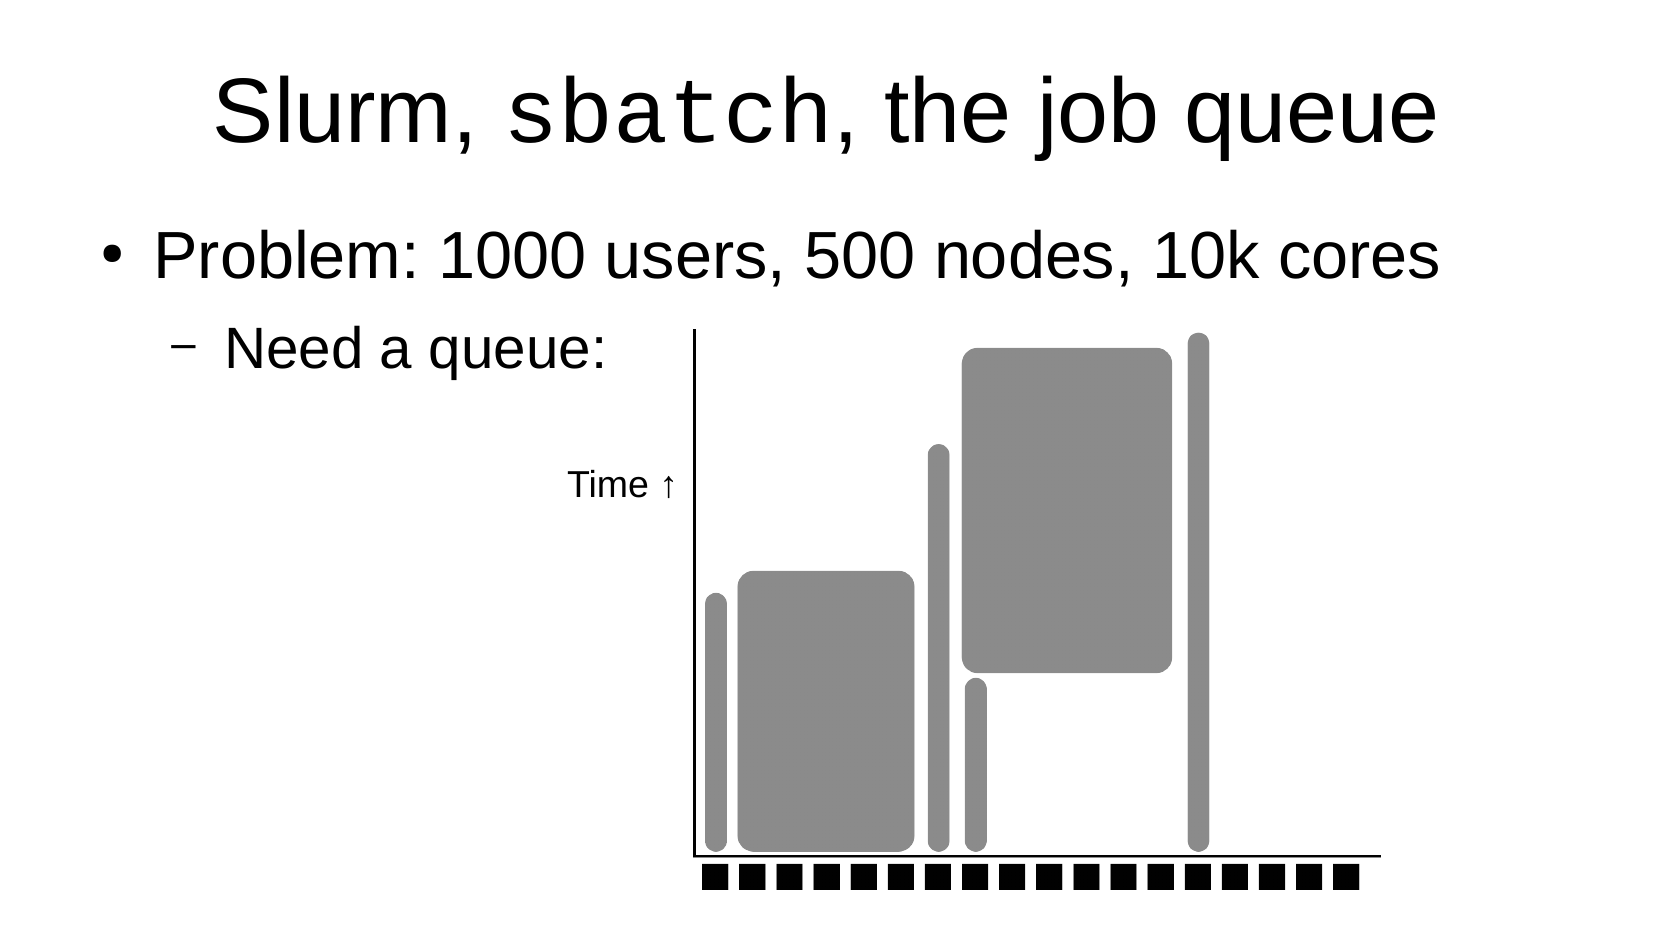

# Slurm, sbatch, the job queue
Problem: 1000 users, 500 nodes, 10k cores
Need a queue:
Time ↑